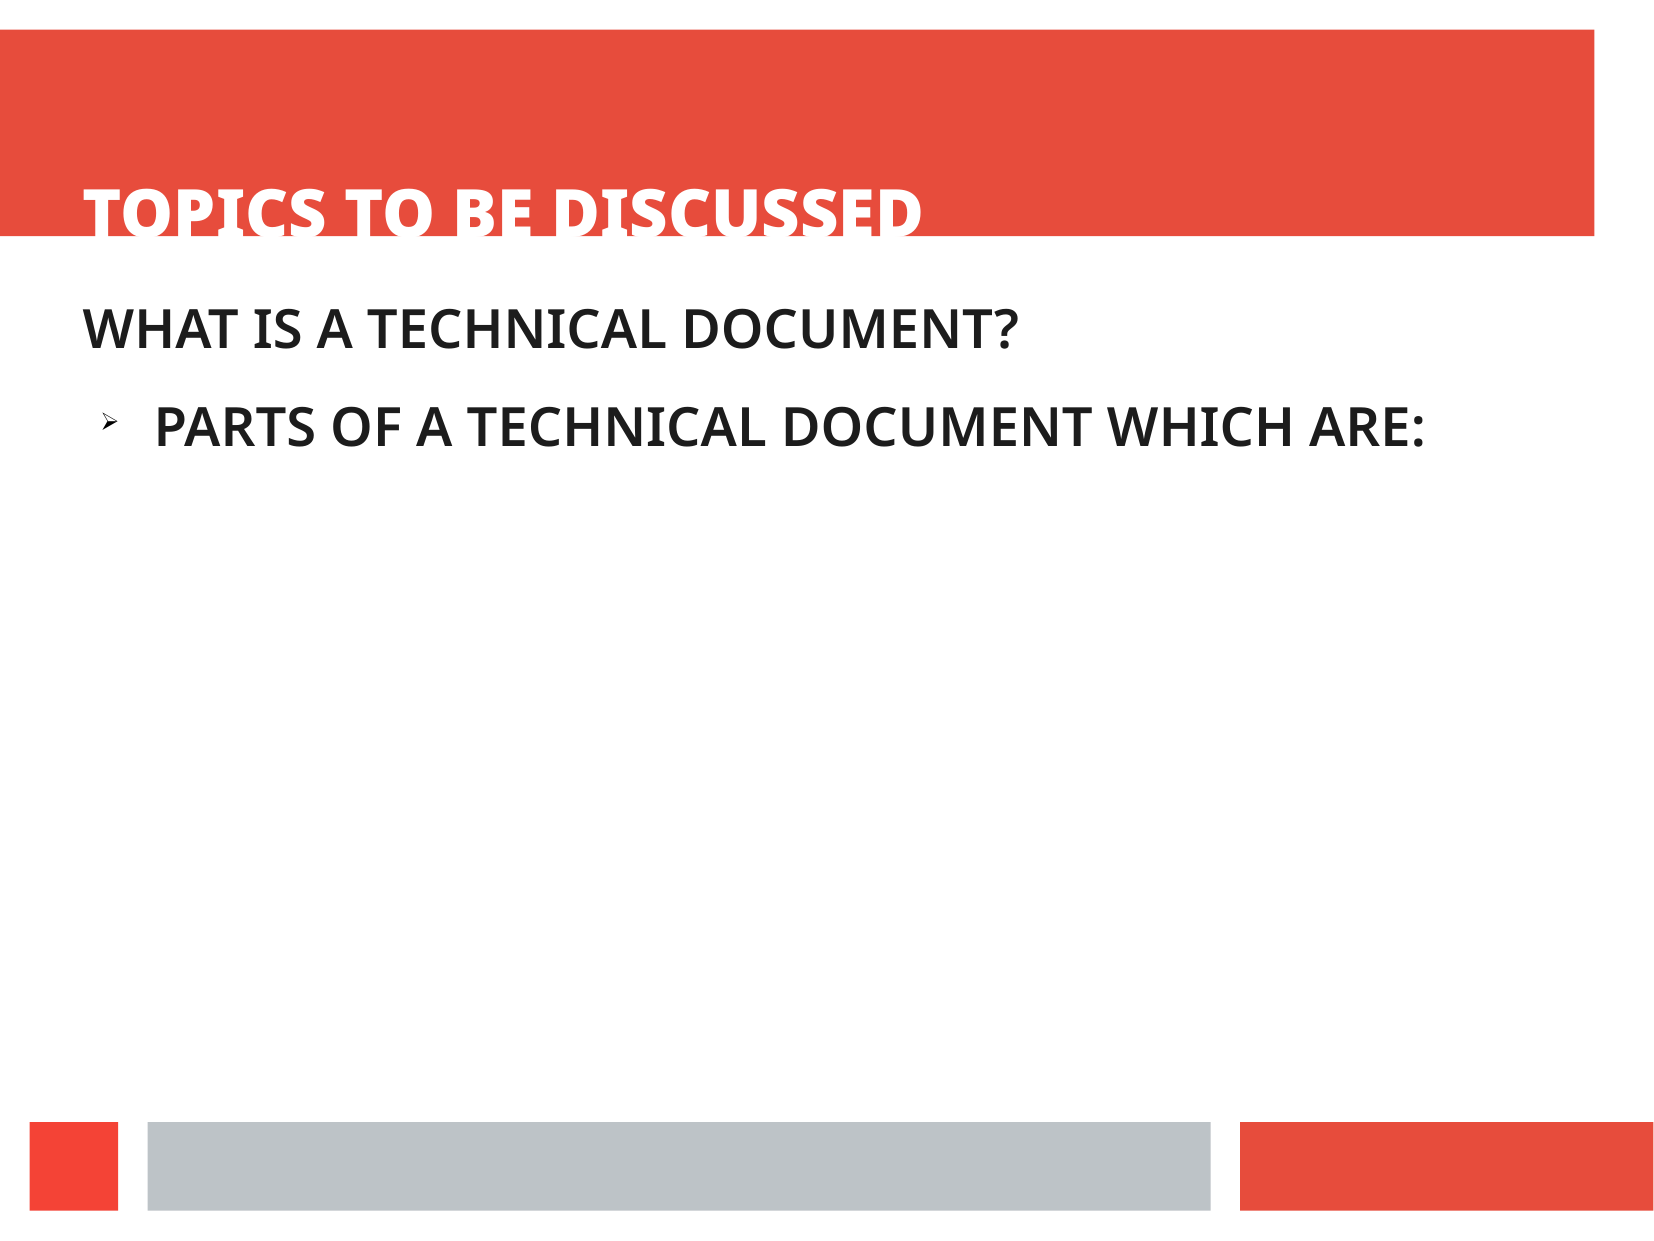

# TOPICS TO BE DISCUSSED
WHAT IS A TECHNICAL DOCUMENT?
PARTS OF A TECHNICAL DOCUMENT WHICH ARE: